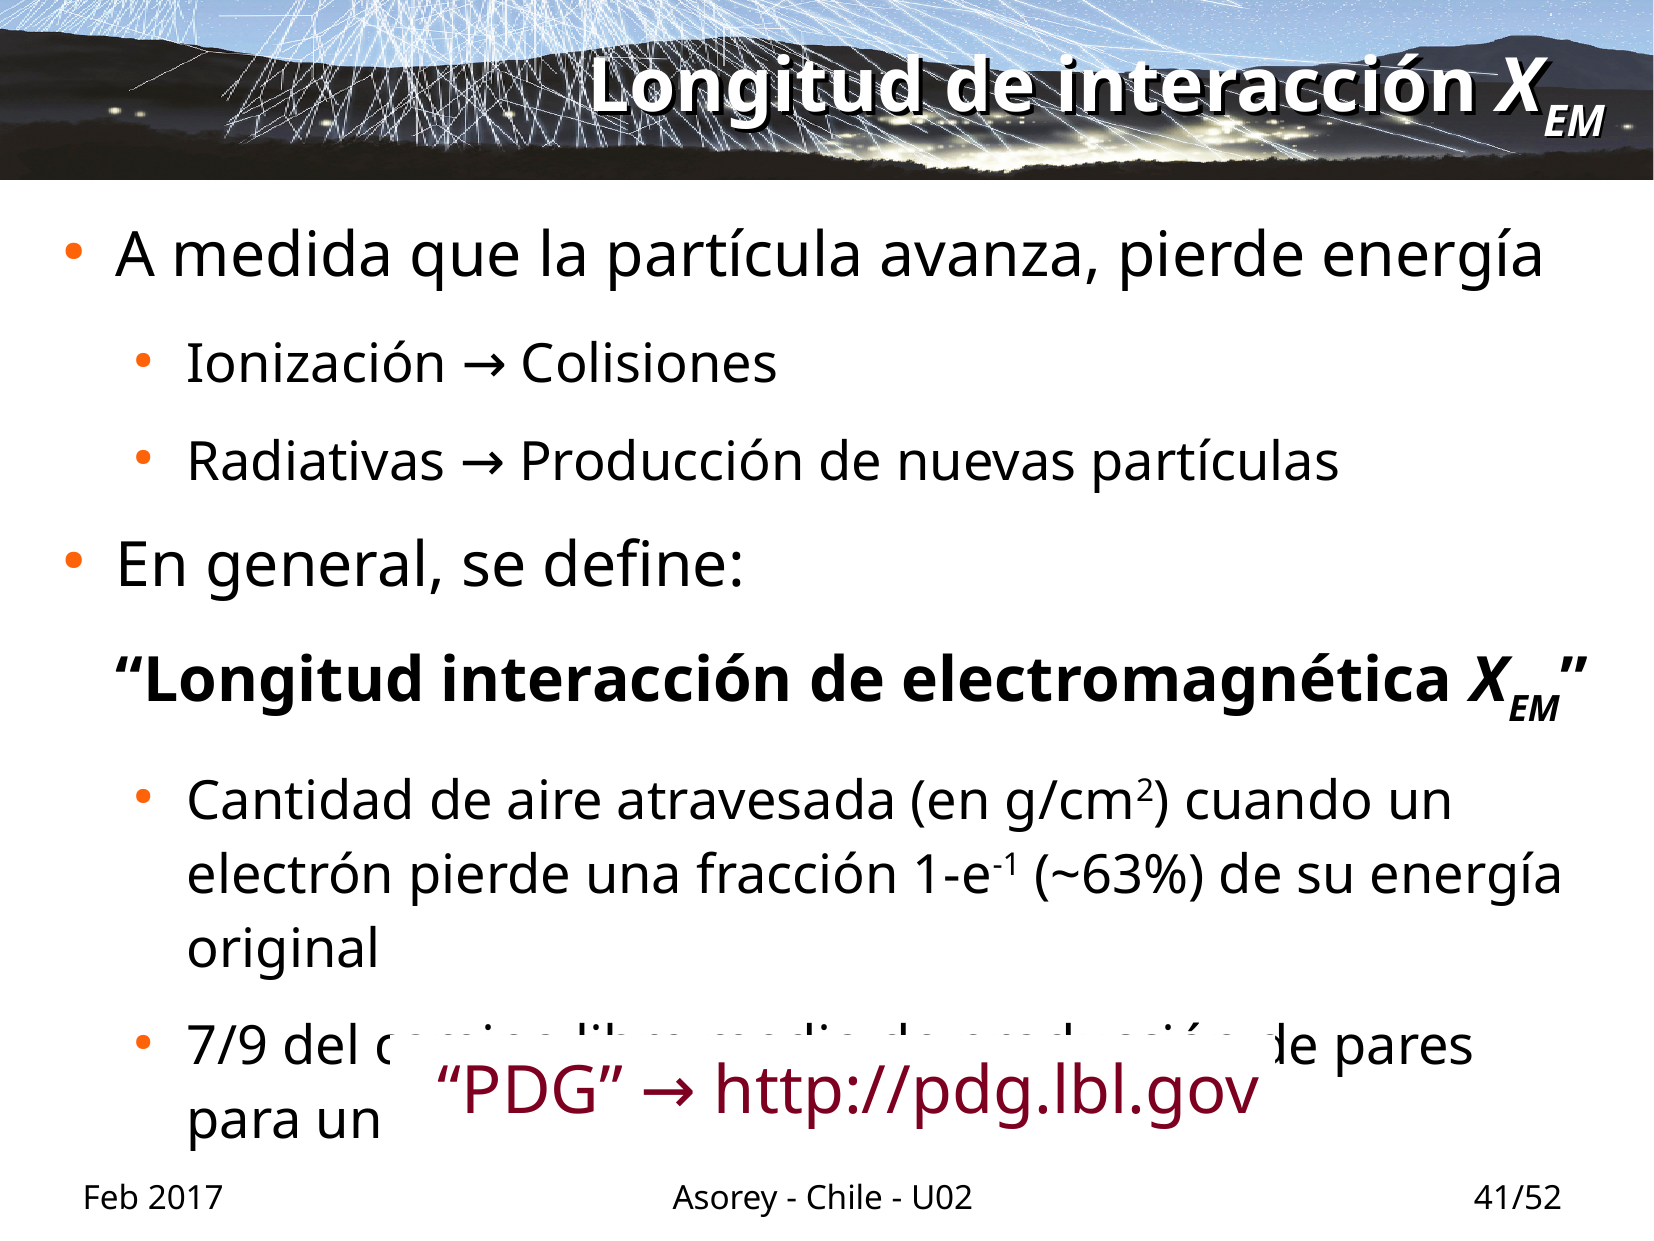

# Longitud de interacción XEM
A medida que la partícula avanza, pierde energía
Ionización → Colisiones
Radiativas → Producción de nuevas partículas
En general, se define:
“Longitud interacción de electromagnética XEM”
Cantidad de aire atravesada (en g/cm2) cuando un electrón pierde una fracción 1-e-1 (~63%) de su energía original
7/9 del camino libre medio de producción de pares para un fotón
“PDG” → http://pdg.lbl.gov
Feb 2017
Asorey - Chile - U02
41